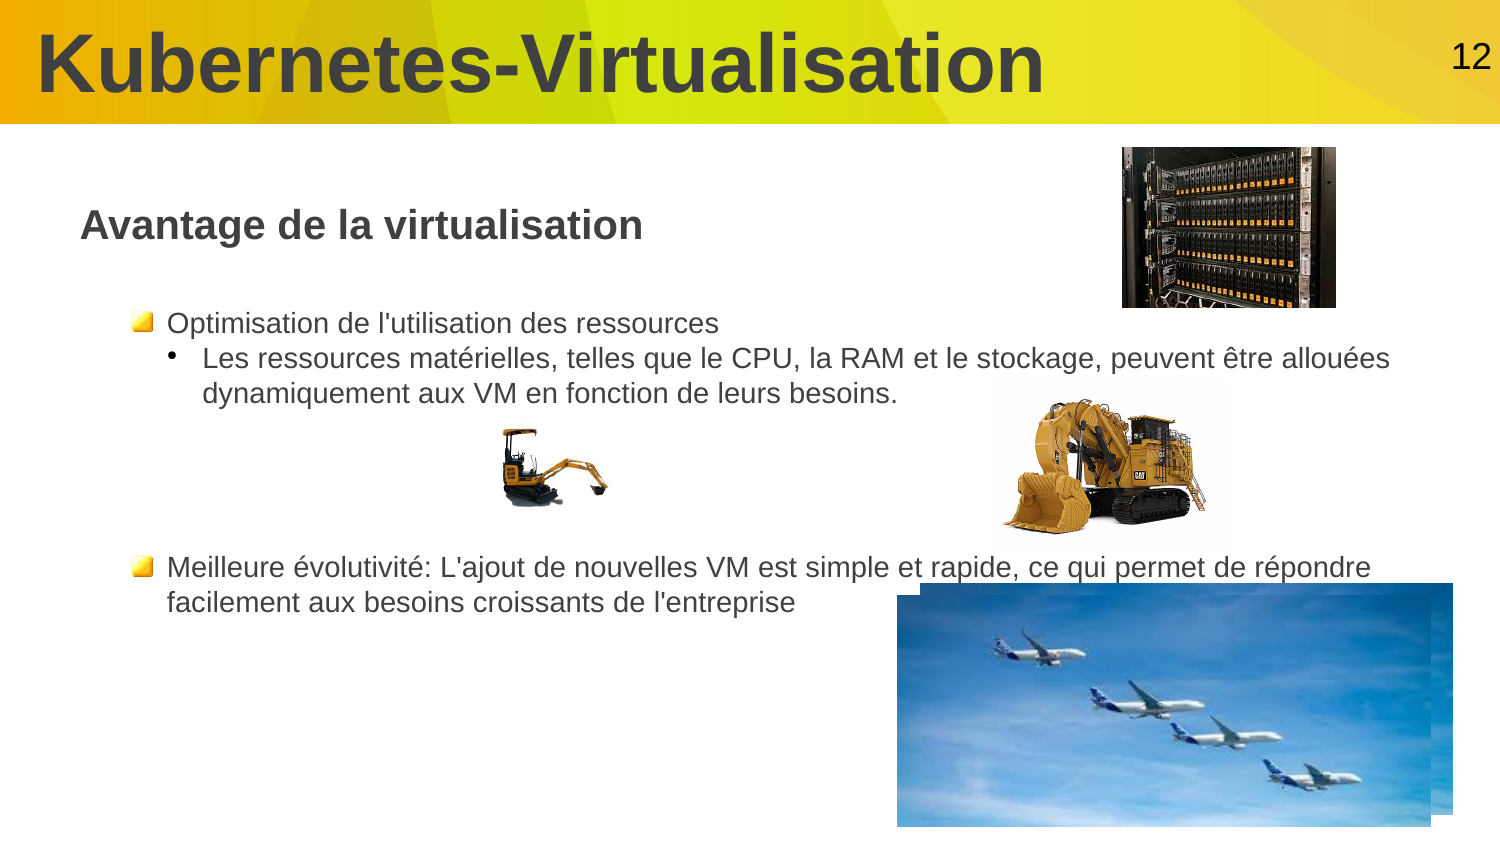

Kubernetes-Virtualisation
Avantage de la virtualisation
Optimisation de l'utilisation des ressources
Les ressources matérielles, telles que le CPU, la RAM et le stockage, peuvent être allouées dynamiquement aux VM en fonction de leurs besoins.
Meilleure évolutivité: L'ajout de nouvelles VM est simple et rapide, ce qui permet de répondre facilement aux besoins croissants de l'entreprise